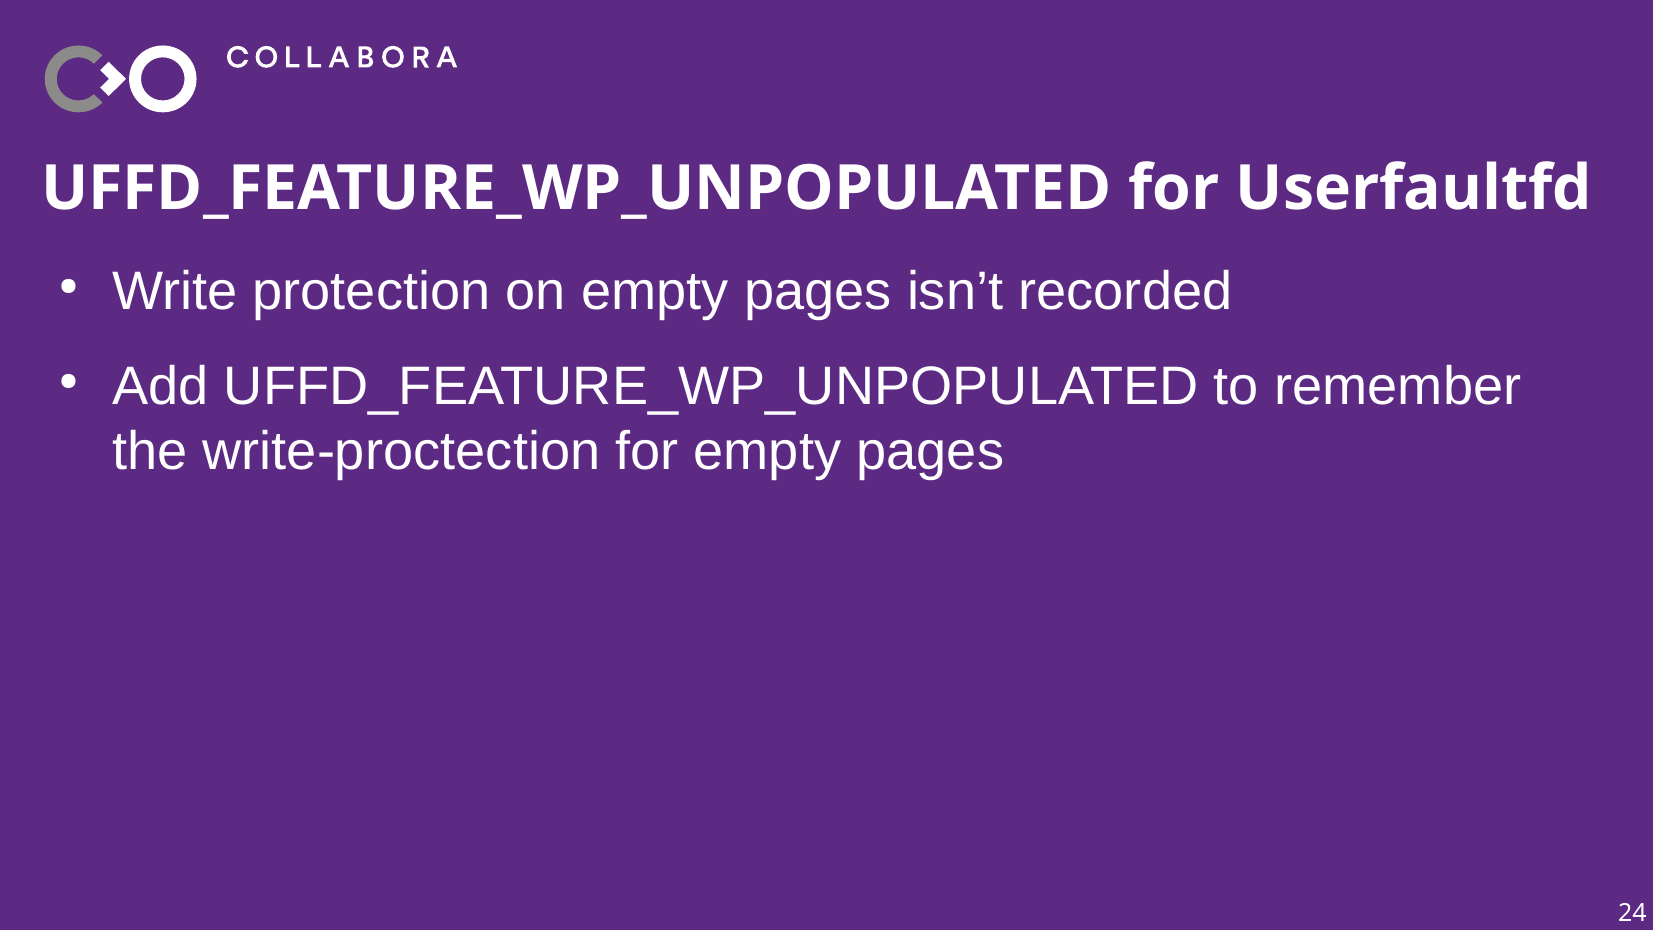

# UFFD_FEATURE_WP_UNPOPULATED for Userfaultfd
Write protection on empty pages isn’t recorded
Add UFFD_FEATURE_WP_UNPOPULATED to remember the write-proctection for empty pages